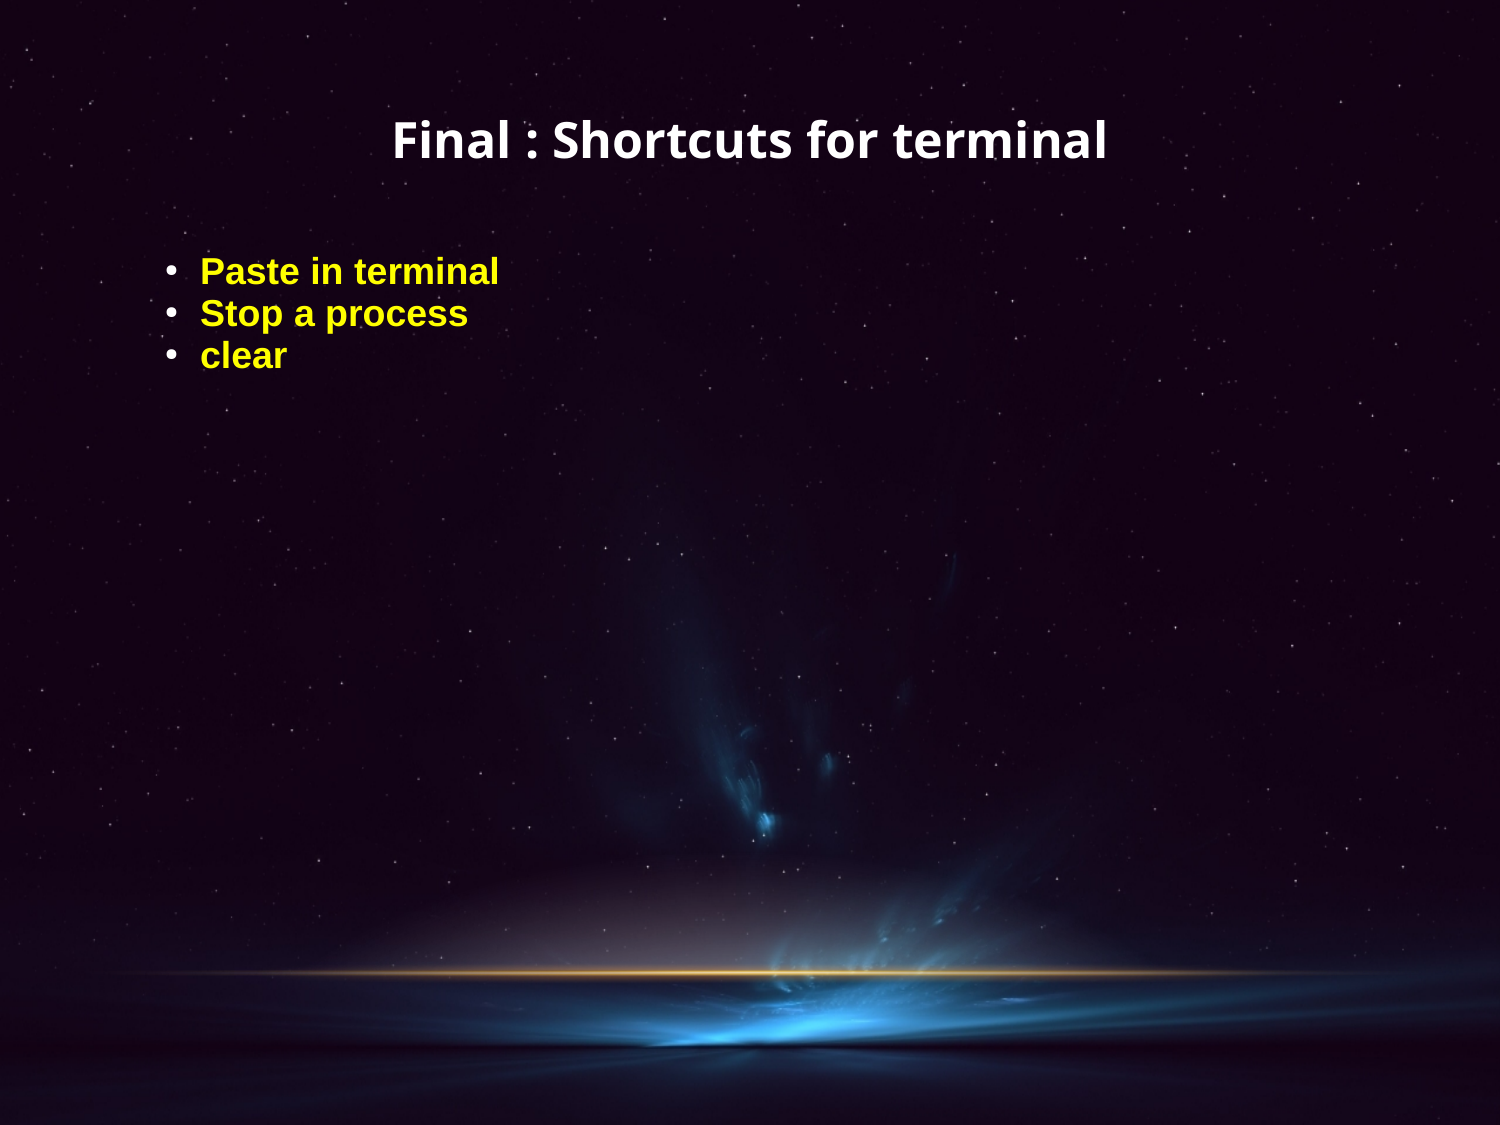

# Final : Shortcuts for terminal
Paste in terminal
Stop a process
clear